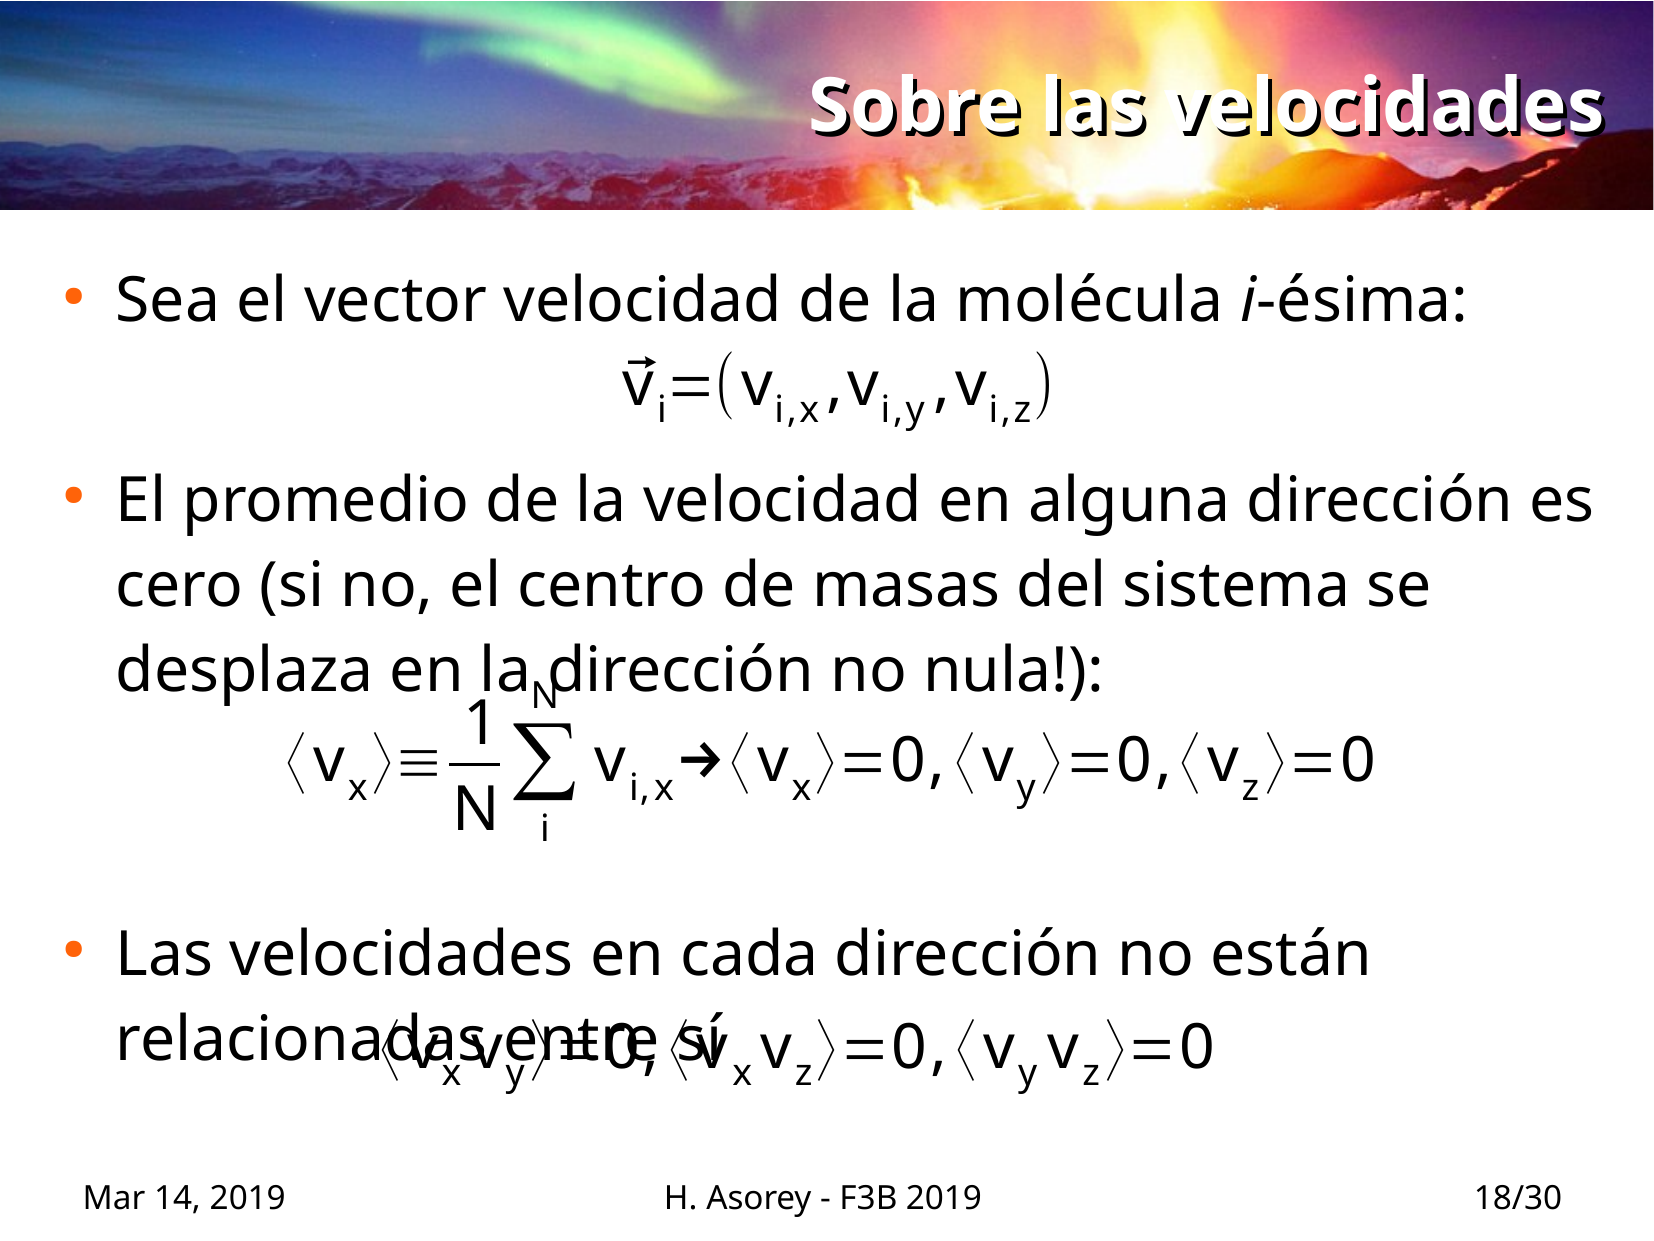

# Sobre las velocidades
Sea el vector velocidad de la molécula i-ésima:
El promedio de la velocidad en alguna dirección es cero (si no, el centro de masas del sistema se desplaza en la dirección no nula!):
Las velocidades en cada dirección no están relacionadas entre sí
Mar 14, 2019
H. Asorey - F3B 2019
18